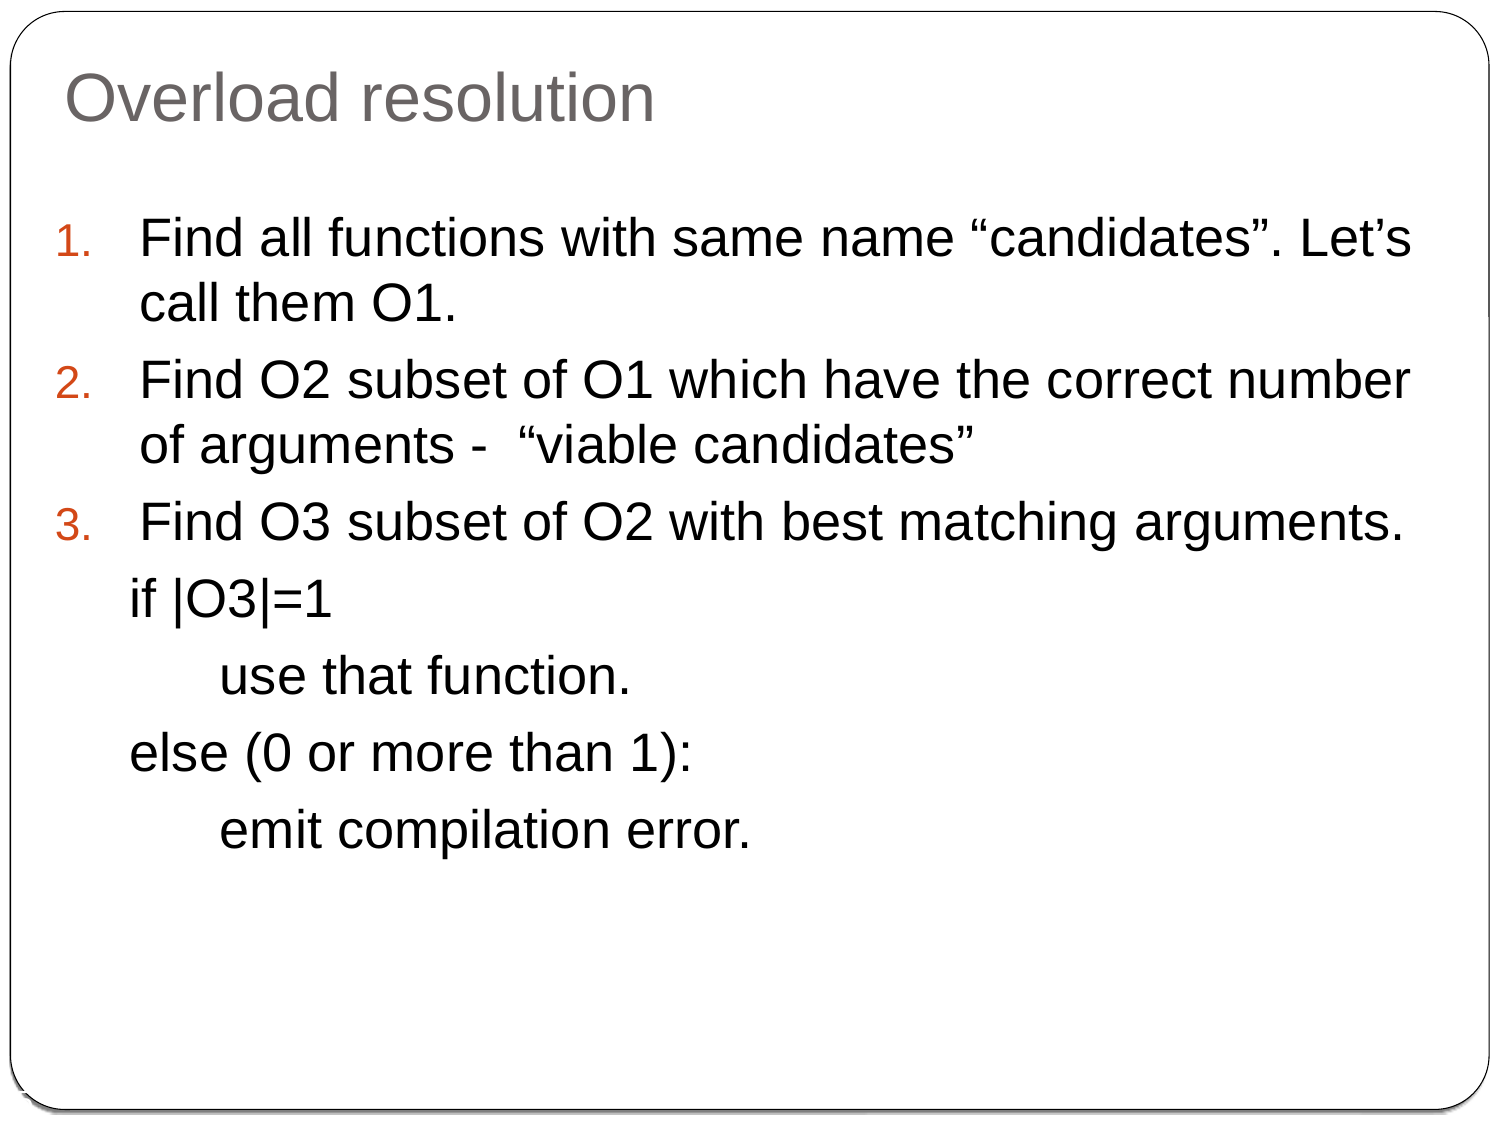

# Overload resolution
Find all functions with same name “candidates”. Let’s call them O1.
Find O2 subset of O1 which have the correct number of arguments - “viable candidates”
Find O3 subset of O2 with best matching arguments.
	if |O3|=1
		 use that function.
	else (0 or more than 1):
		 emit compilation error.